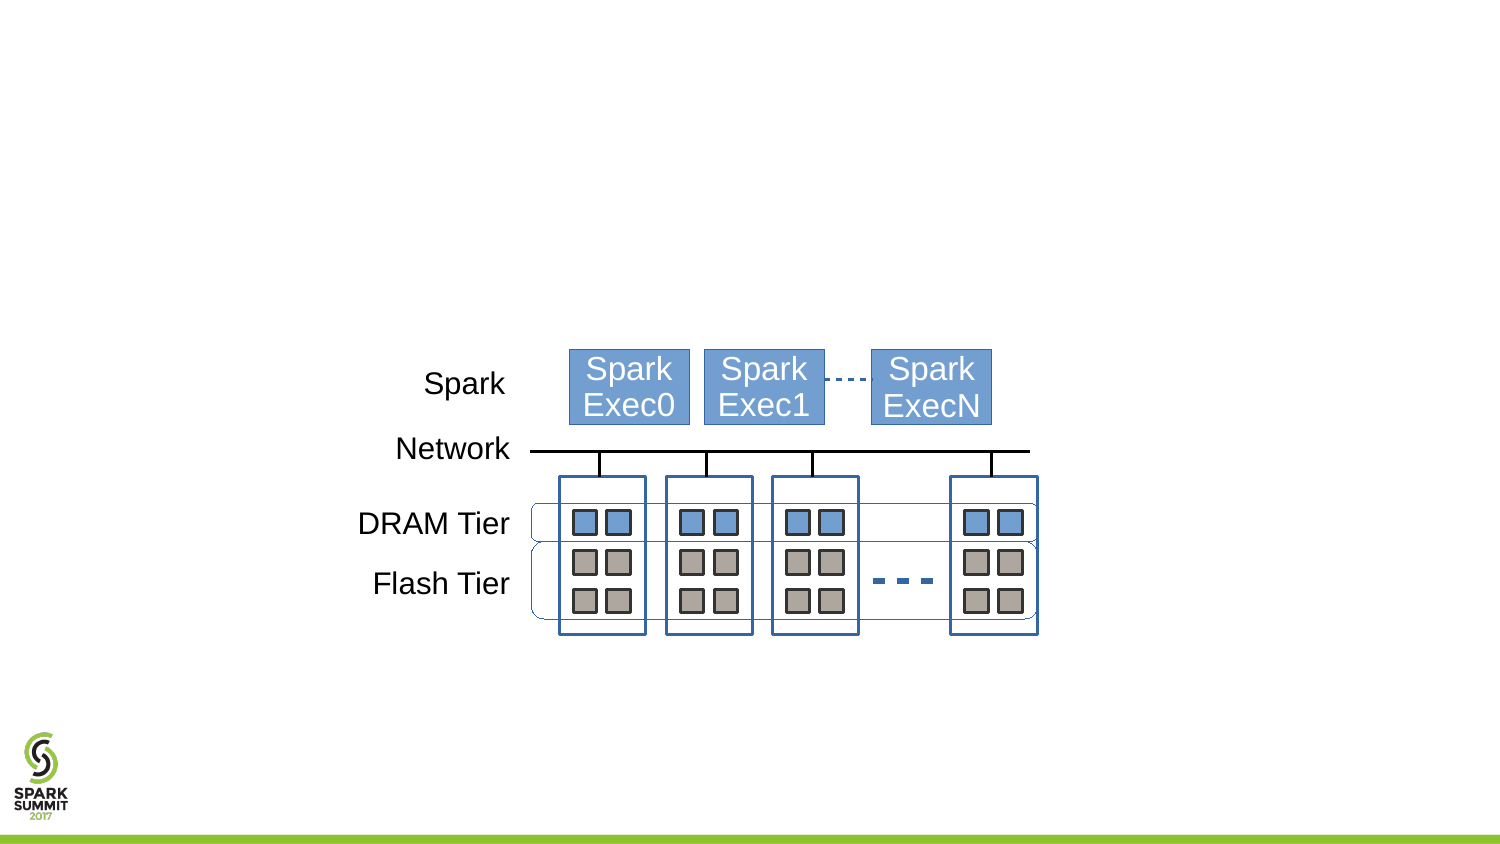

Spark
Exec0
Spark
Exec1
Spark
ExecN
Spark
Network
DRAM Tier
Flash Tier
With Crail, replacing memory with NVMe flash
for storing input/output/shuffle reduces the 200GB sorting runtime by only 48%